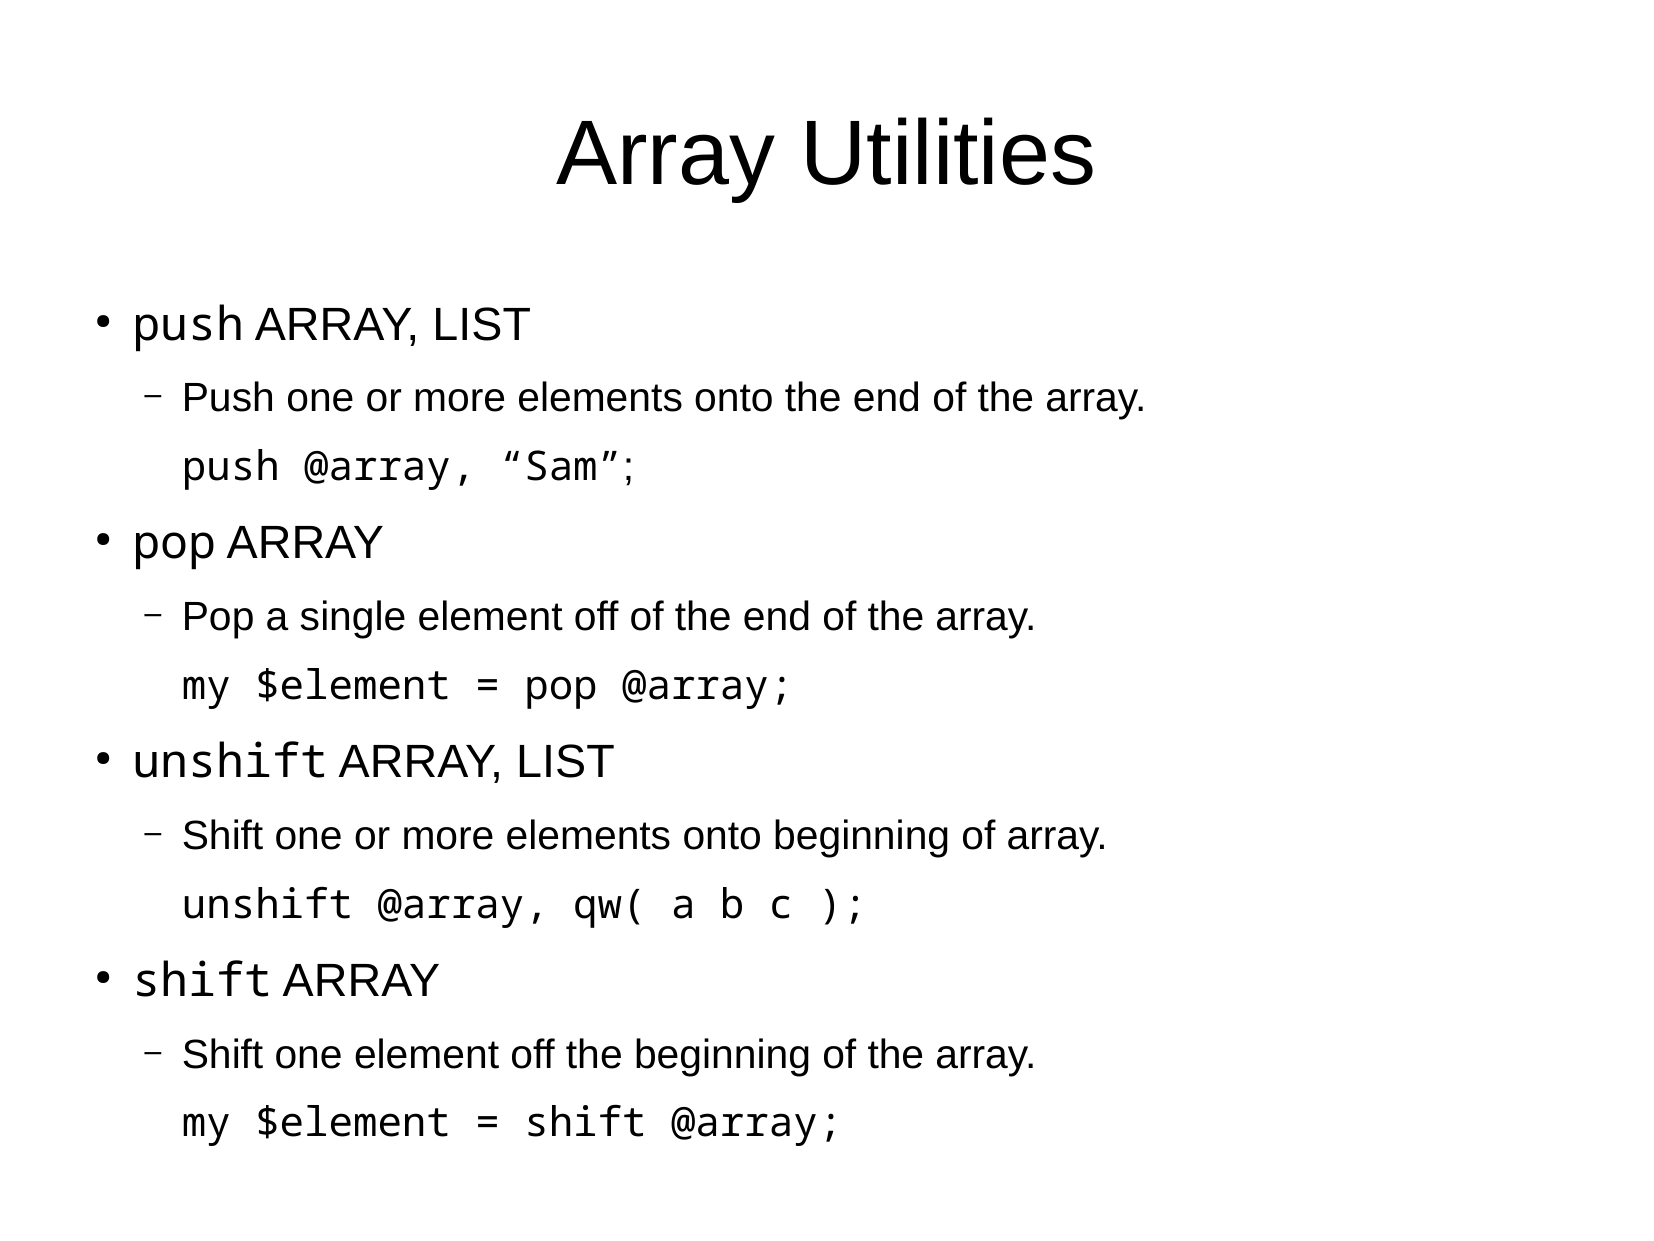

# Array Utilities
push ARRAY, LIST
Push one or more elements onto the end of the array.
push @array, “Sam”;
pop ARRAY
Pop a single element off of the end of the array.
my $element = pop @array;
unshift ARRAY, LIST
Shift one or more elements onto beginning of array.
unshift @array, qw( a b c );
shift ARRAY
Shift one element off the beginning of the array.
my $element = shift @array;